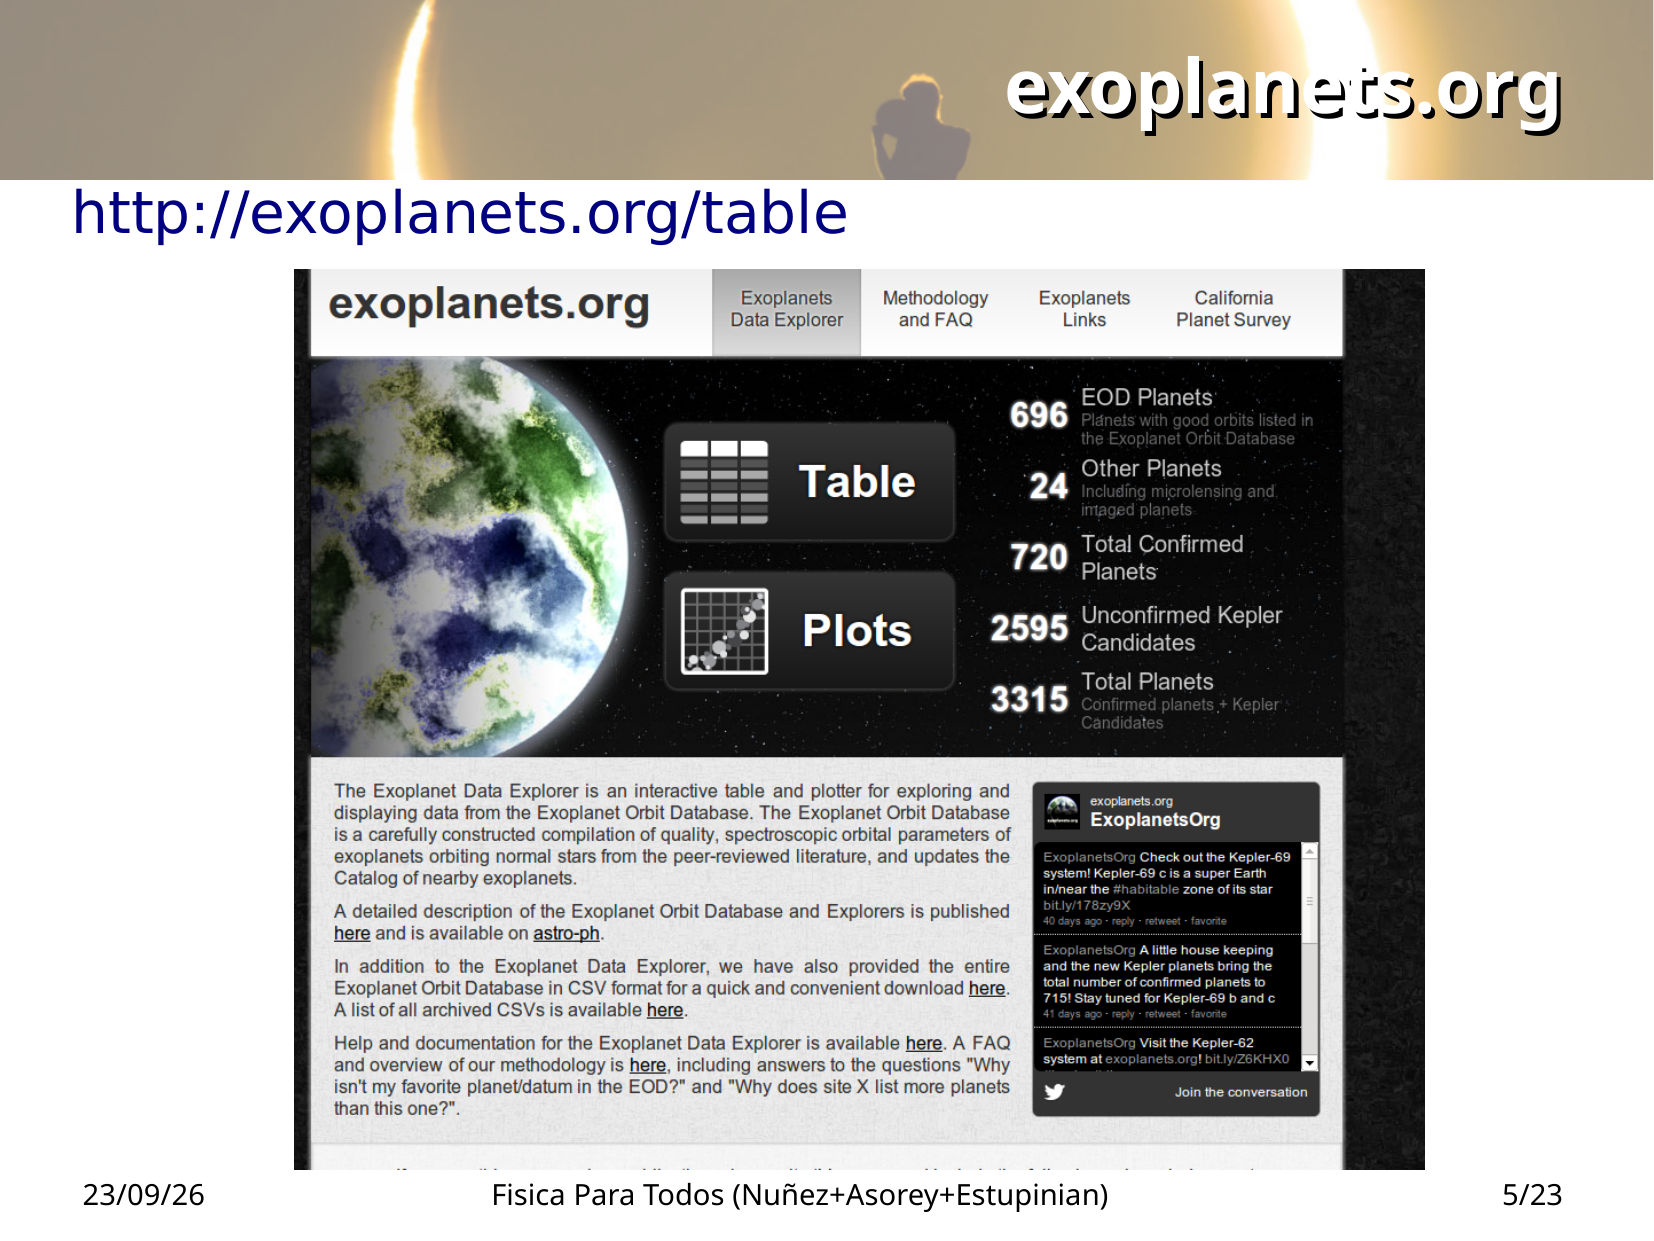

# exoplanets.org
http://exoplanets.org/table
Fisica Para Todos (Nuñez+Asorey+Estupinian)
5